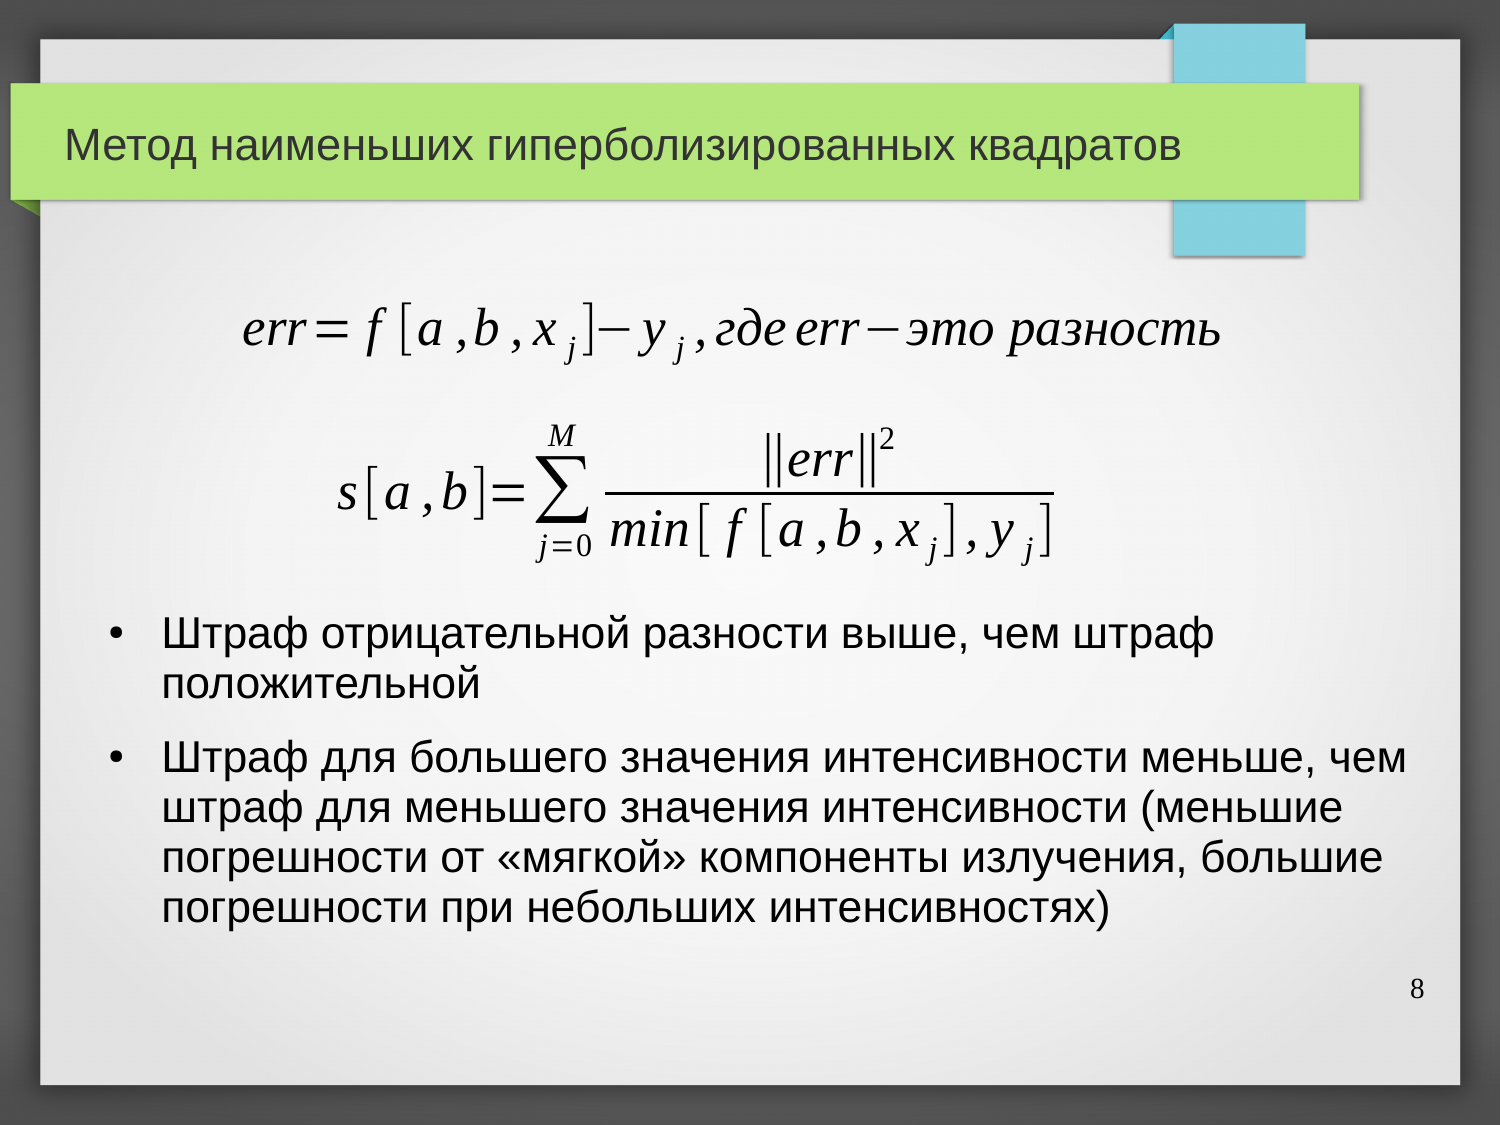

# Метод наименьших гиперболизированных квадратов
Штраф отрицательной разности выше, чем штраф положительной
Штраф для большего значения интенсивности меньше, чем штраф для меньшего значения интенсивности (меньшие погрешности от «мягкой» компоненты излучения, большие погрешности при небольших интенсивностях)
8